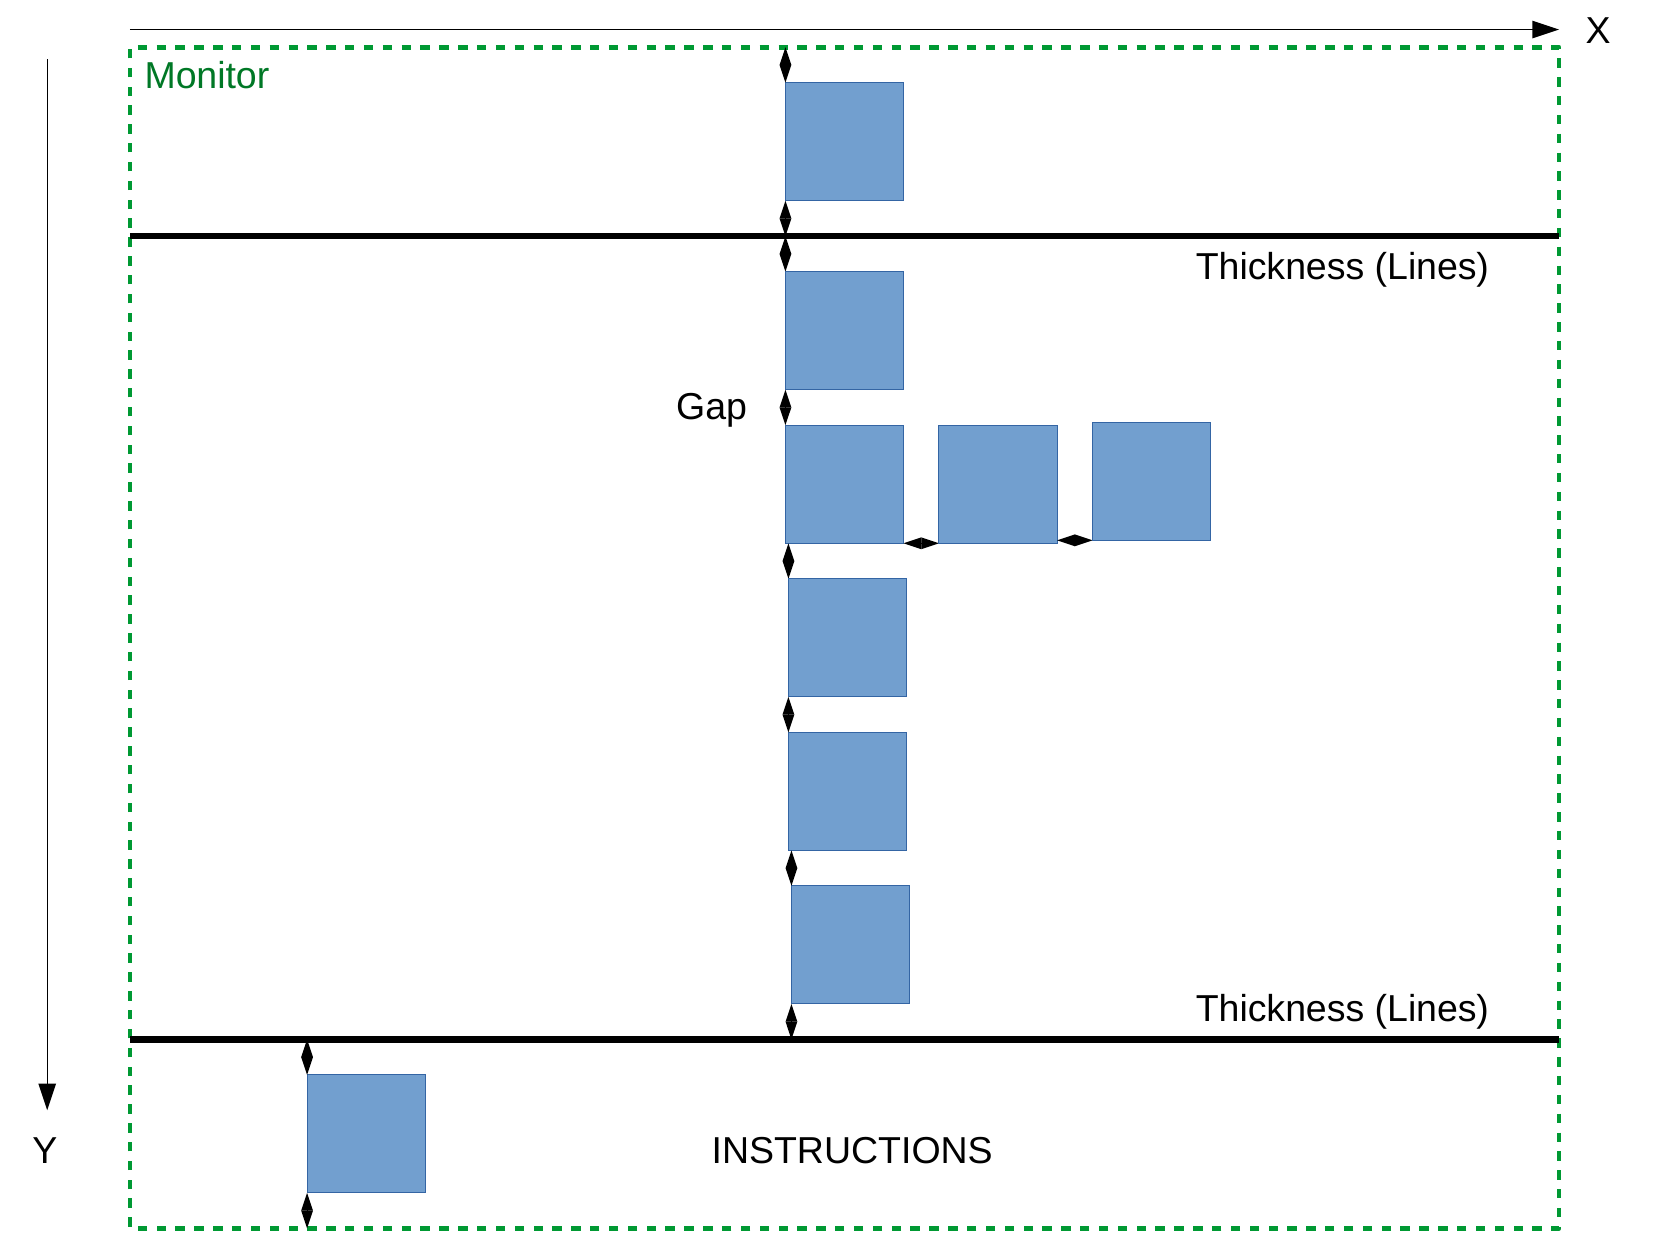

X
Monitor
Thickness (Lines)
Gap
Thickness (Lines)
Y
INSTRUCTIONS